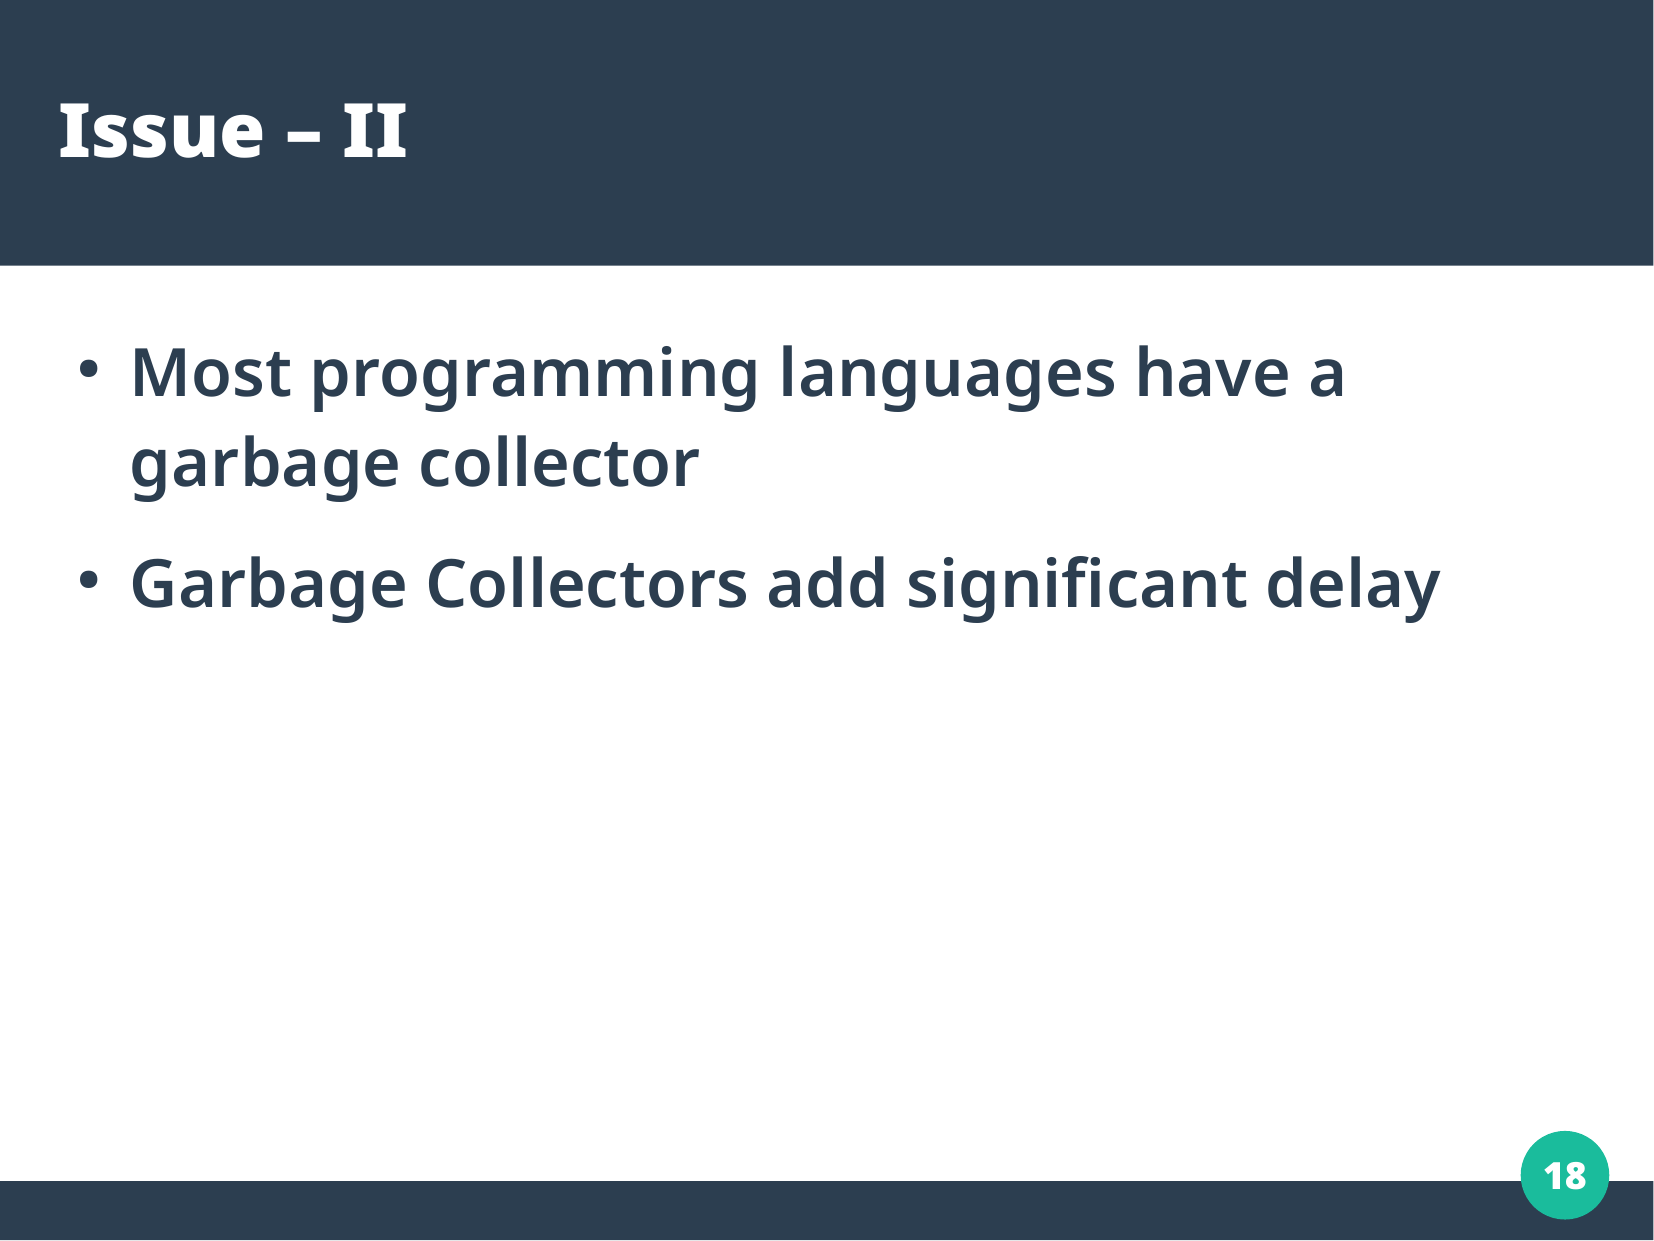

# Issue – II
Most programming languages have a garbage collector
Garbage Collectors add significant delay
18